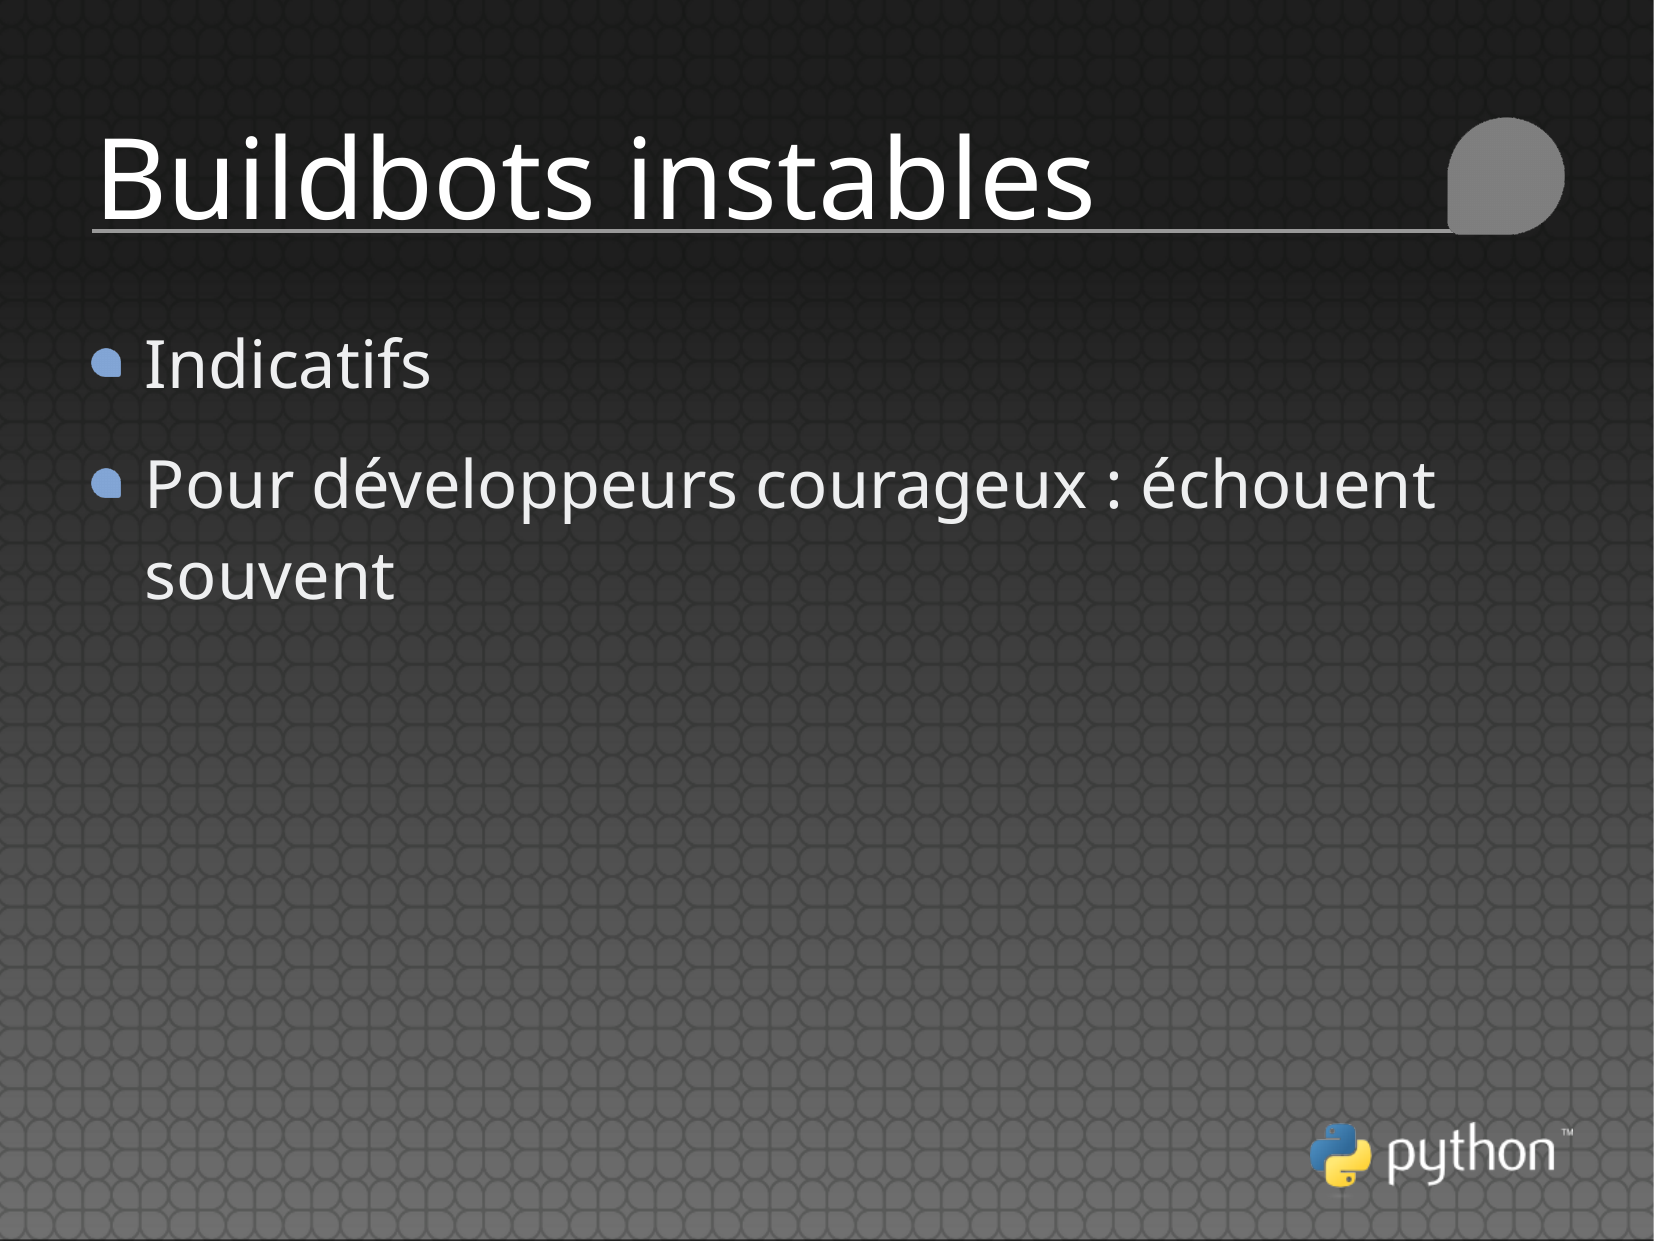

Buildbots instables
# Indicatifs
Pour développeurs courageux : échouent souvent